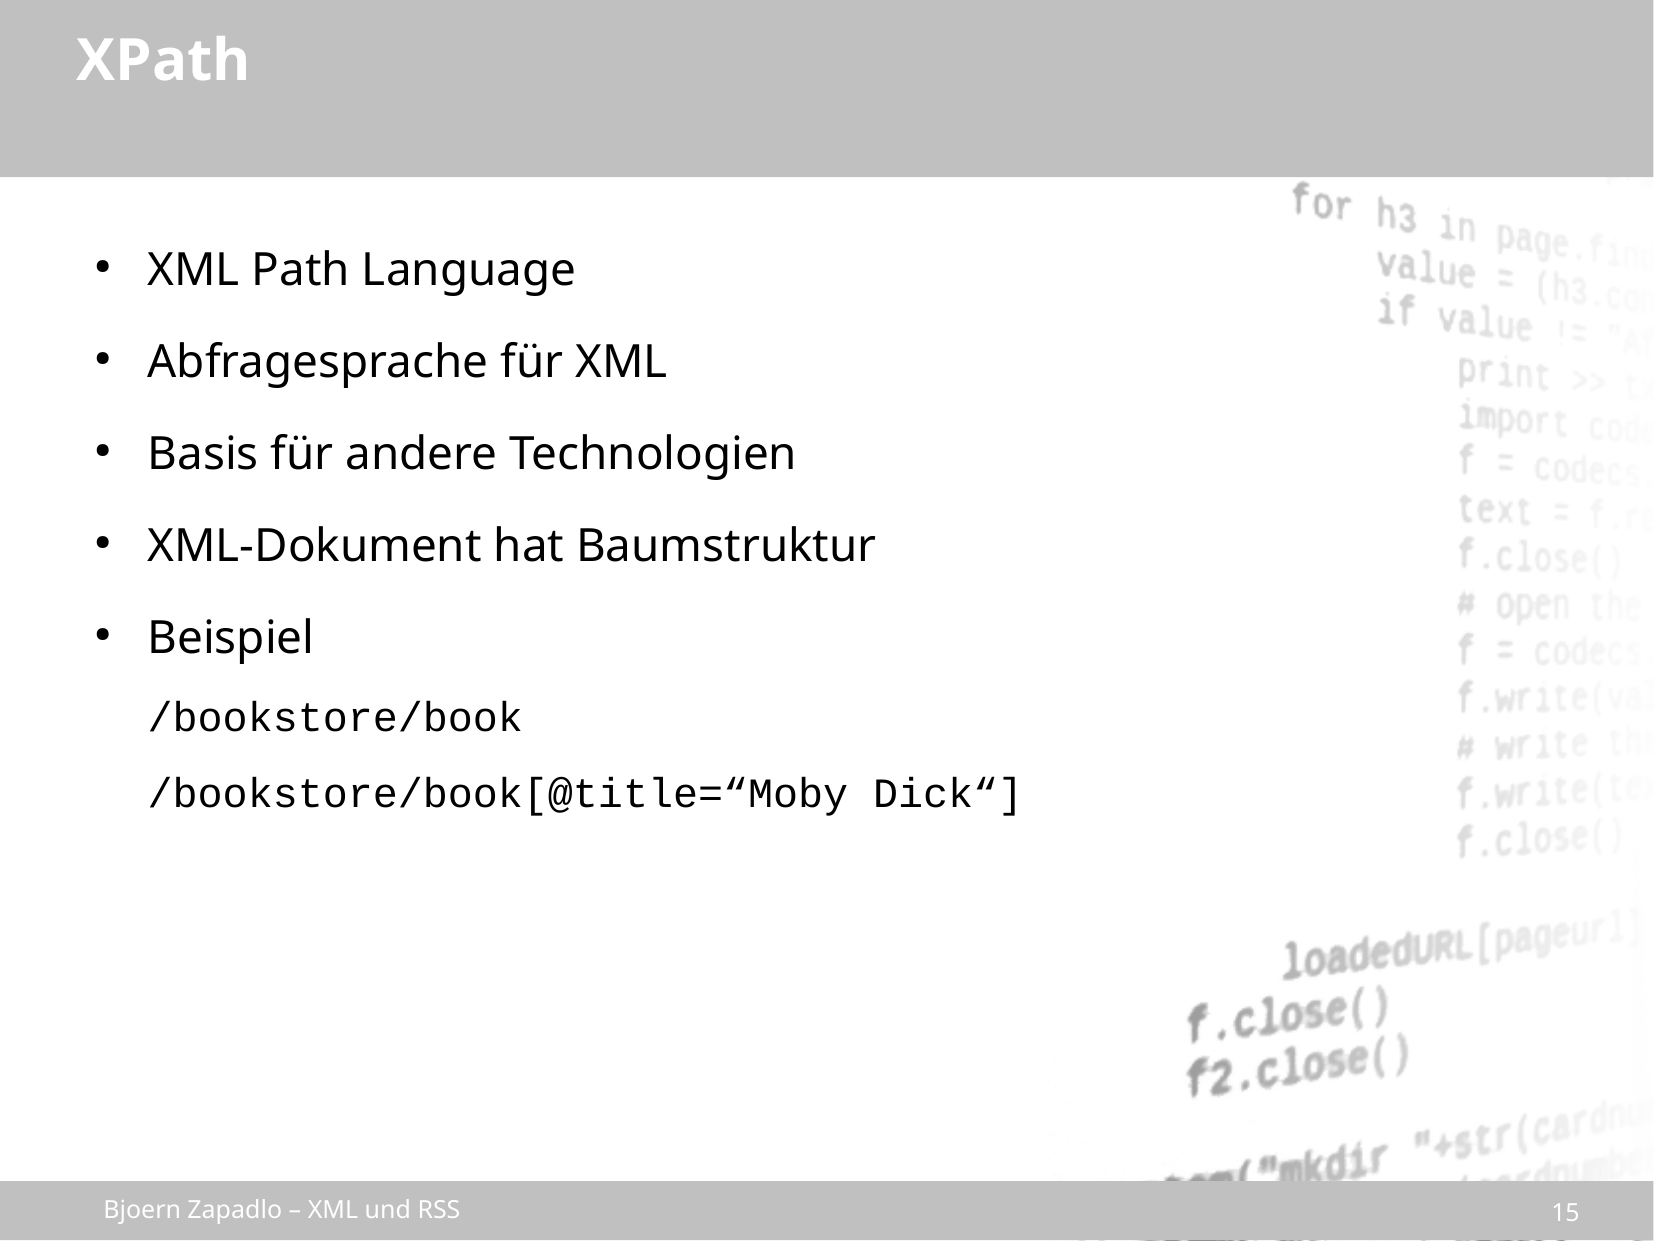

# XPath
XML Path Language
Abfragesprache für XML
Basis für andere Technologien
XML-Dokument hat Baumstruktur
Beispiel
/bookstore/book
/bookstore/book[@title=“Moby Dick“]